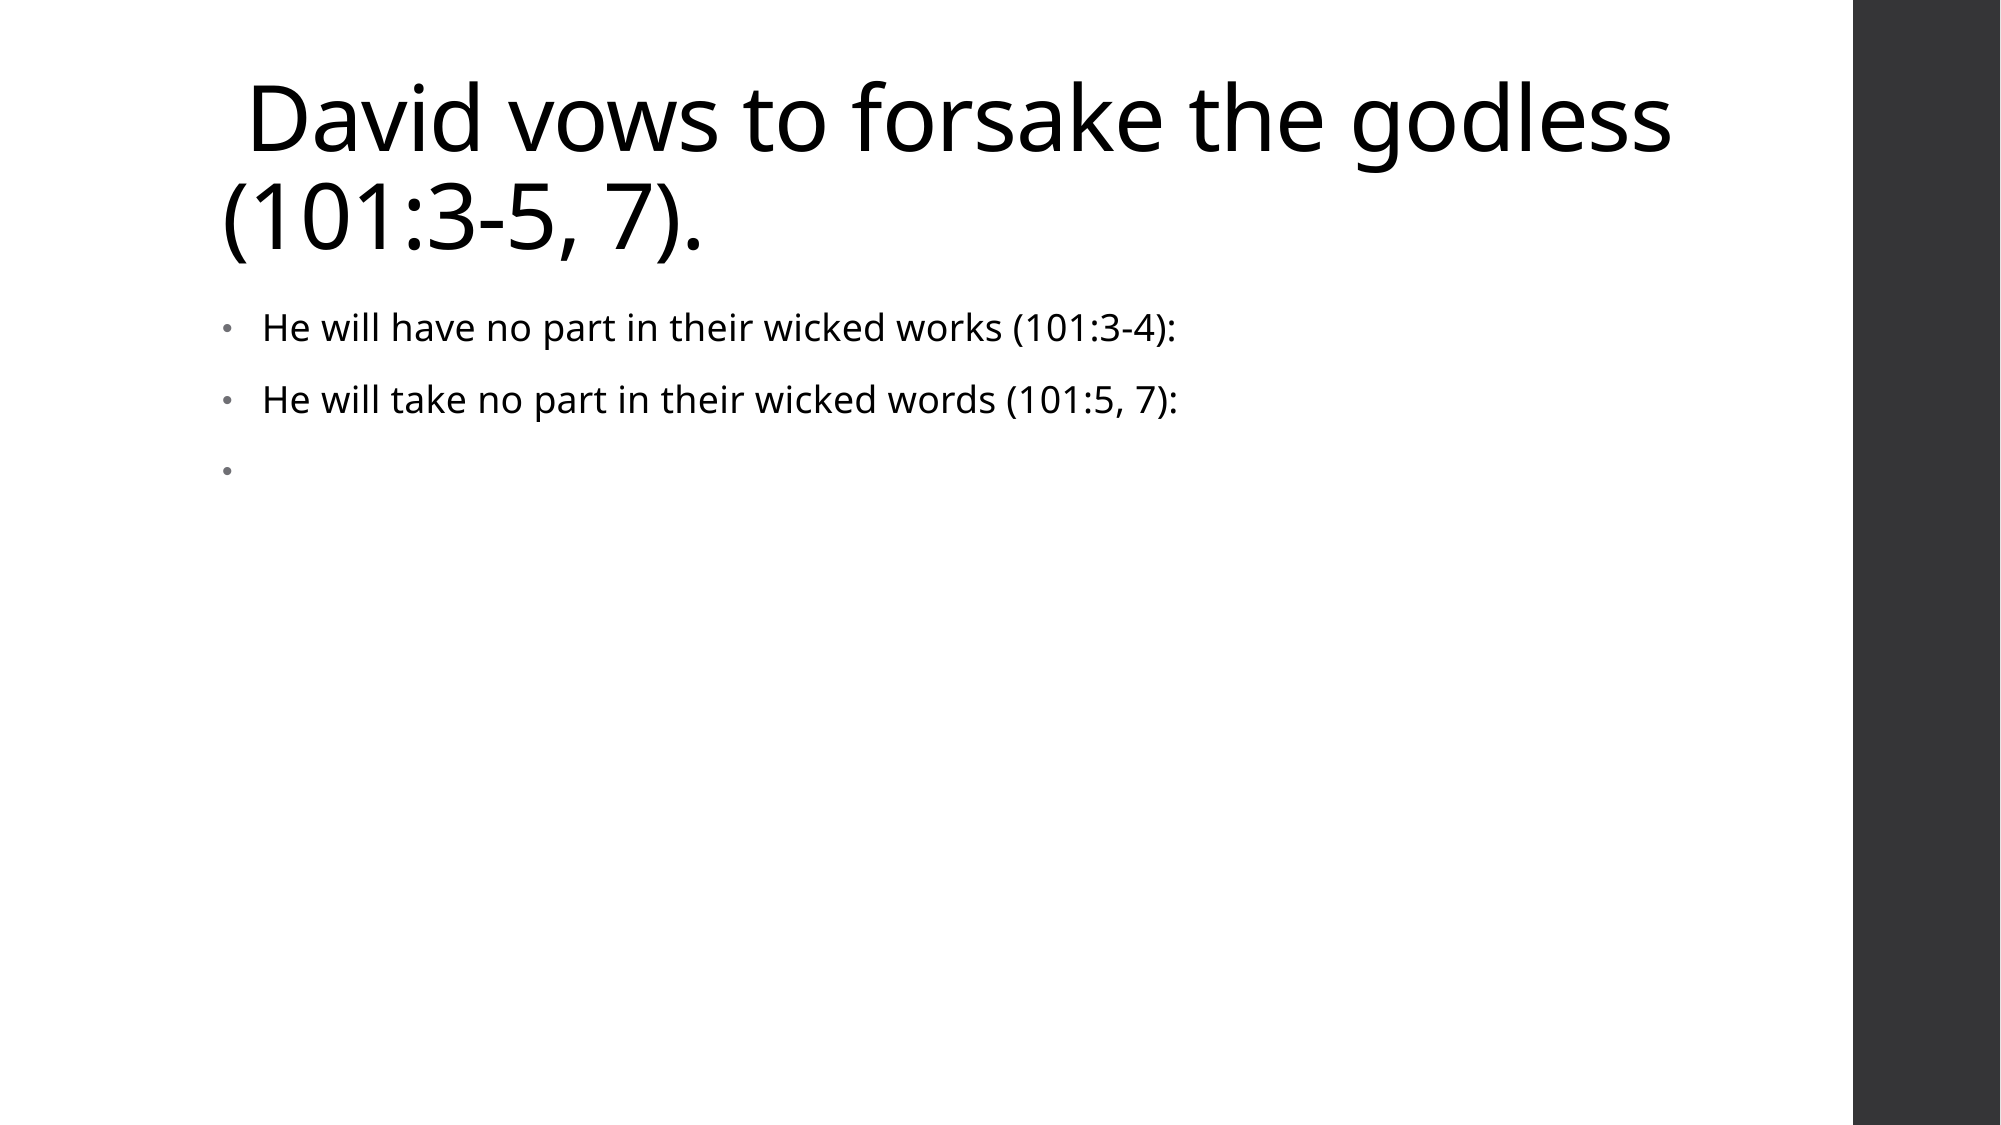

# David vows to forsake the godless (101:3-5, 7).
 He will have no part in their wicked works (101:3-4):
 He will take no part in their wicked words (101:5, 7):